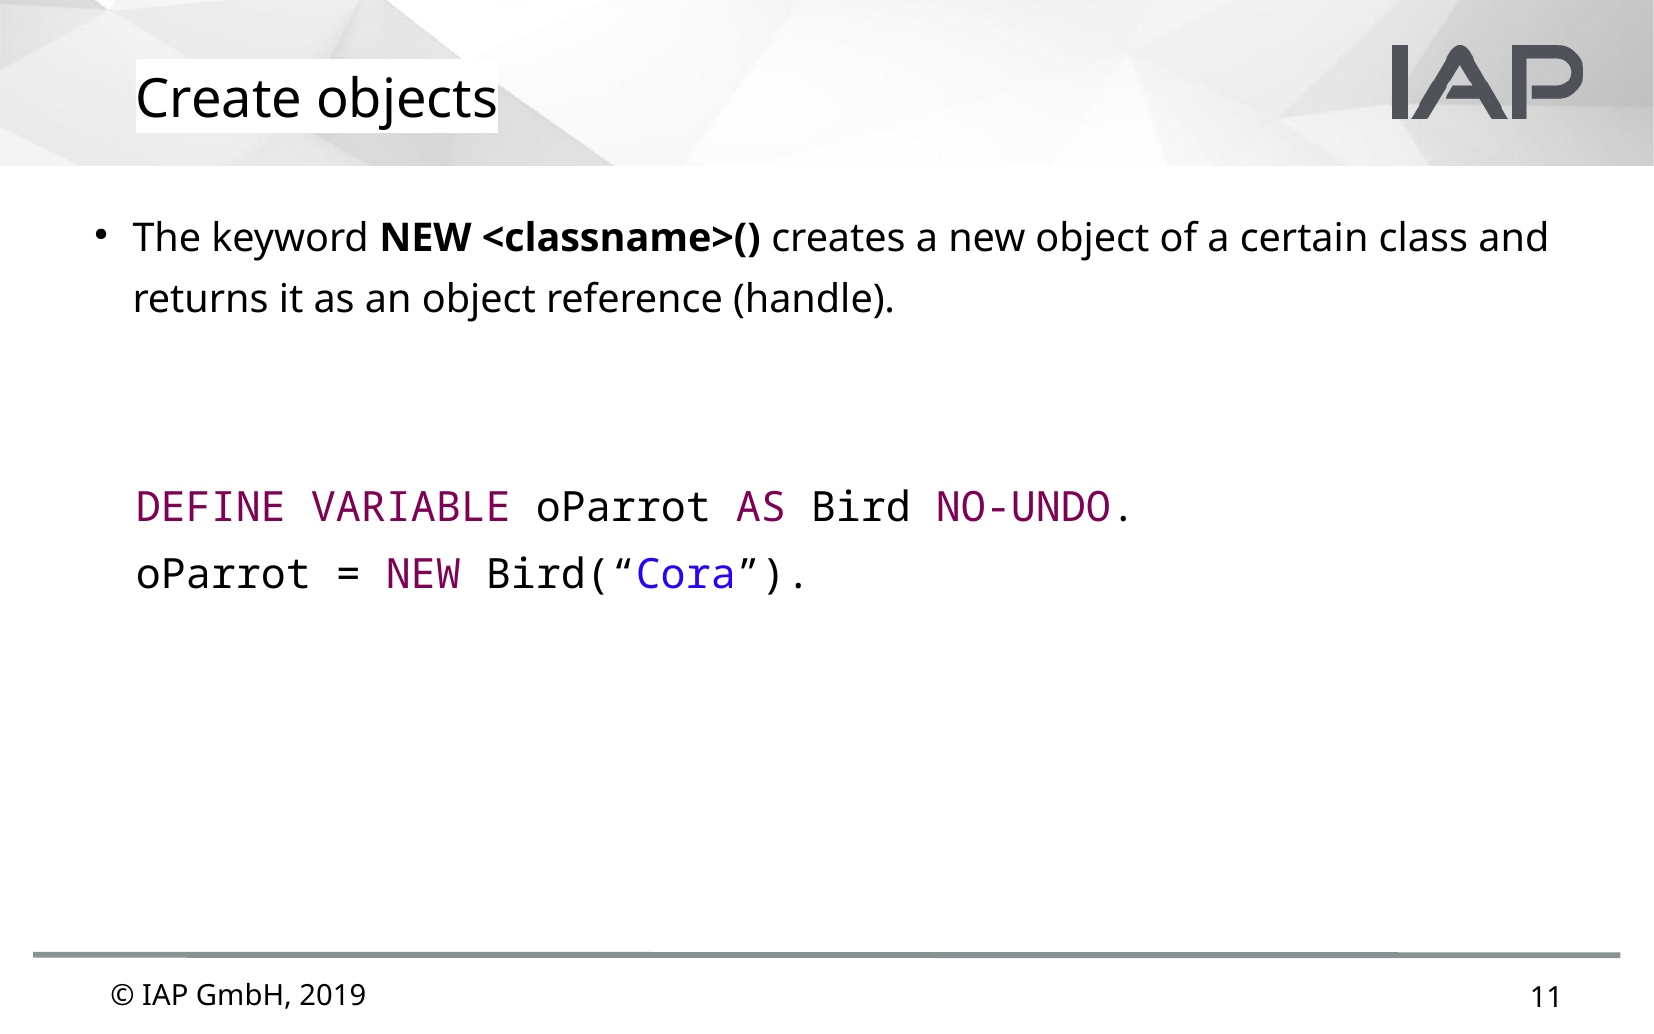

# Create objects
The keyword NEW <classname>() creates a new object of a certain class and returns it as an object reference (handle).
DEFINE VARIABLE oParrot AS Bird NO-UNDO.
oParrot = NEW Bird(“Cora”).
© IAP GmbH, 2019
11